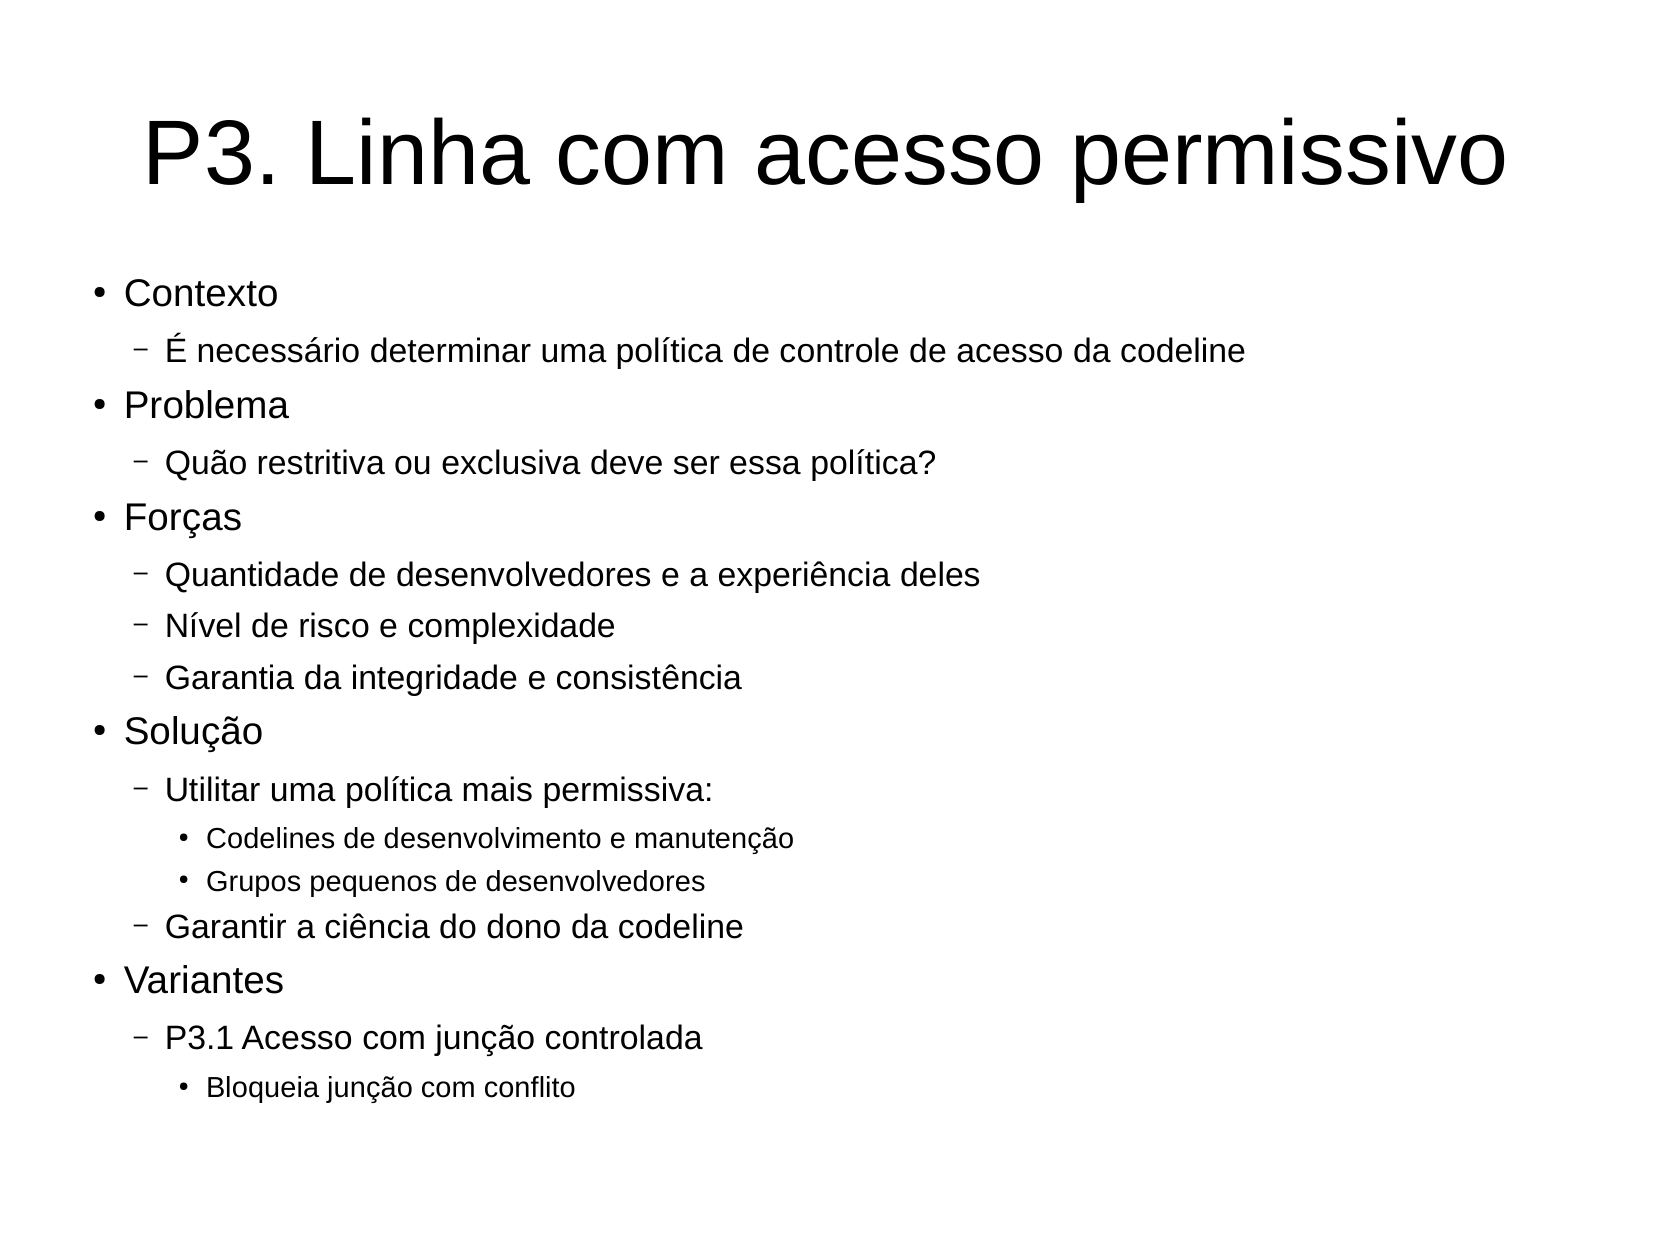

# P3. Linha com acesso permissivo
Contexto
É necessário determinar uma política de controle de acesso da codeline
Problema
Quão restritiva ou exclusiva deve ser essa política?
Forças
Quantidade de desenvolvedores e a experiência deles
Nível de risco e complexidade
Garantia da integridade e consistência
Solução
Utilitar uma política mais permissiva:
Codelines de desenvolvimento e manutenção
Grupos pequenos de desenvolvedores
Garantir a ciência do dono da codeline
Variantes
P3.1 Acesso com junção controlada
Bloqueia junção com conflito